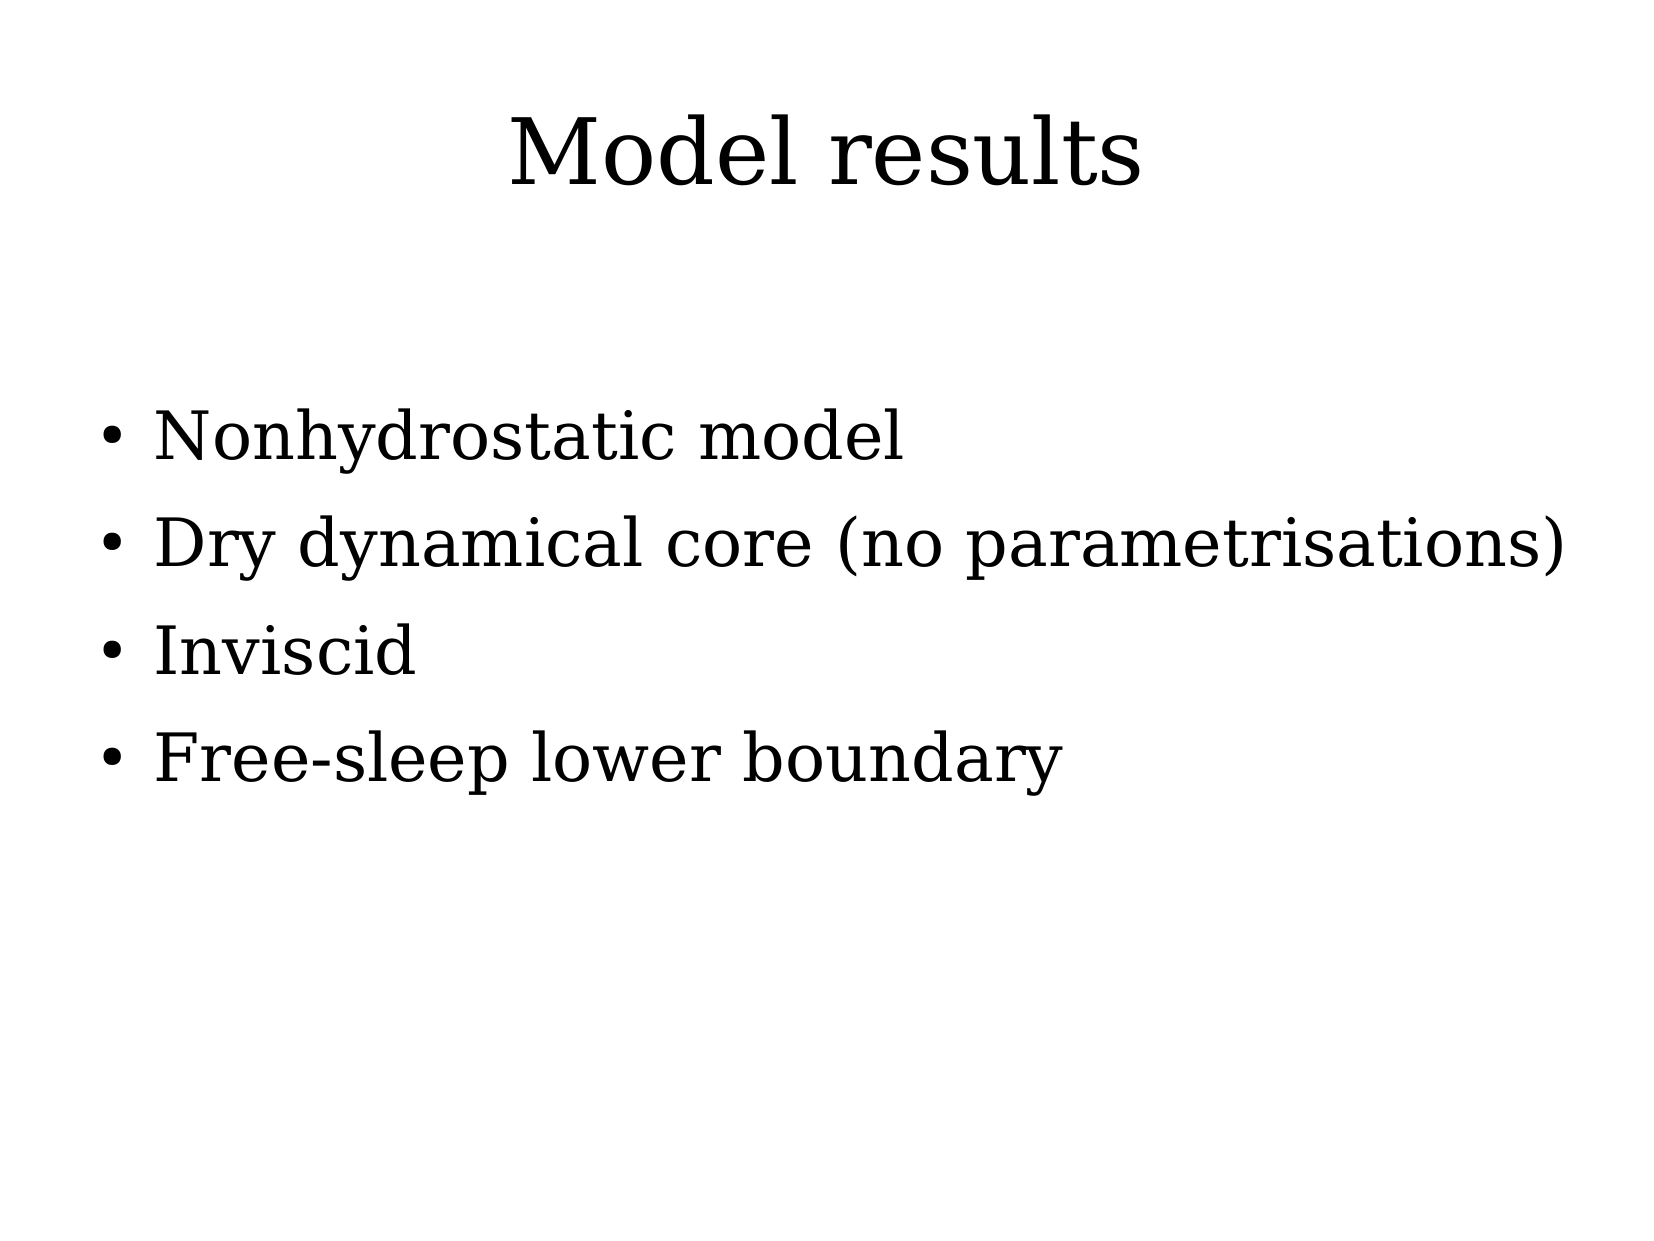

# Model results
Nonhydrostatic model
Dry dynamical core (no parametrisations)
Inviscid
Free-sleep lower boundary